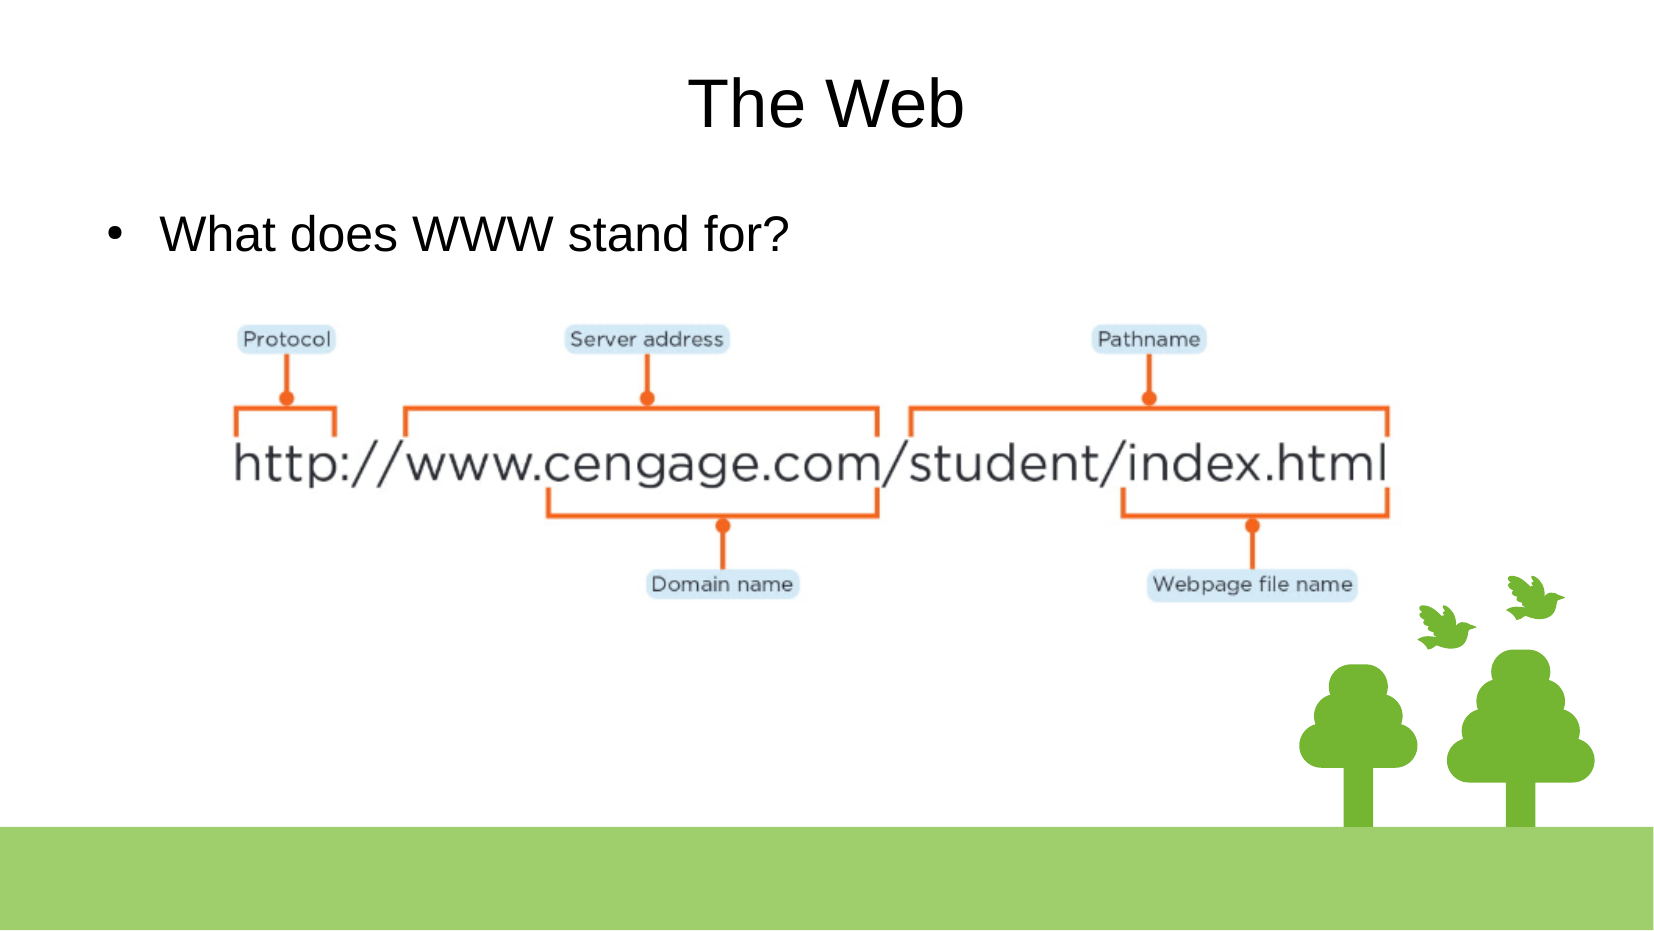

# The Web
What does WWW stand for?